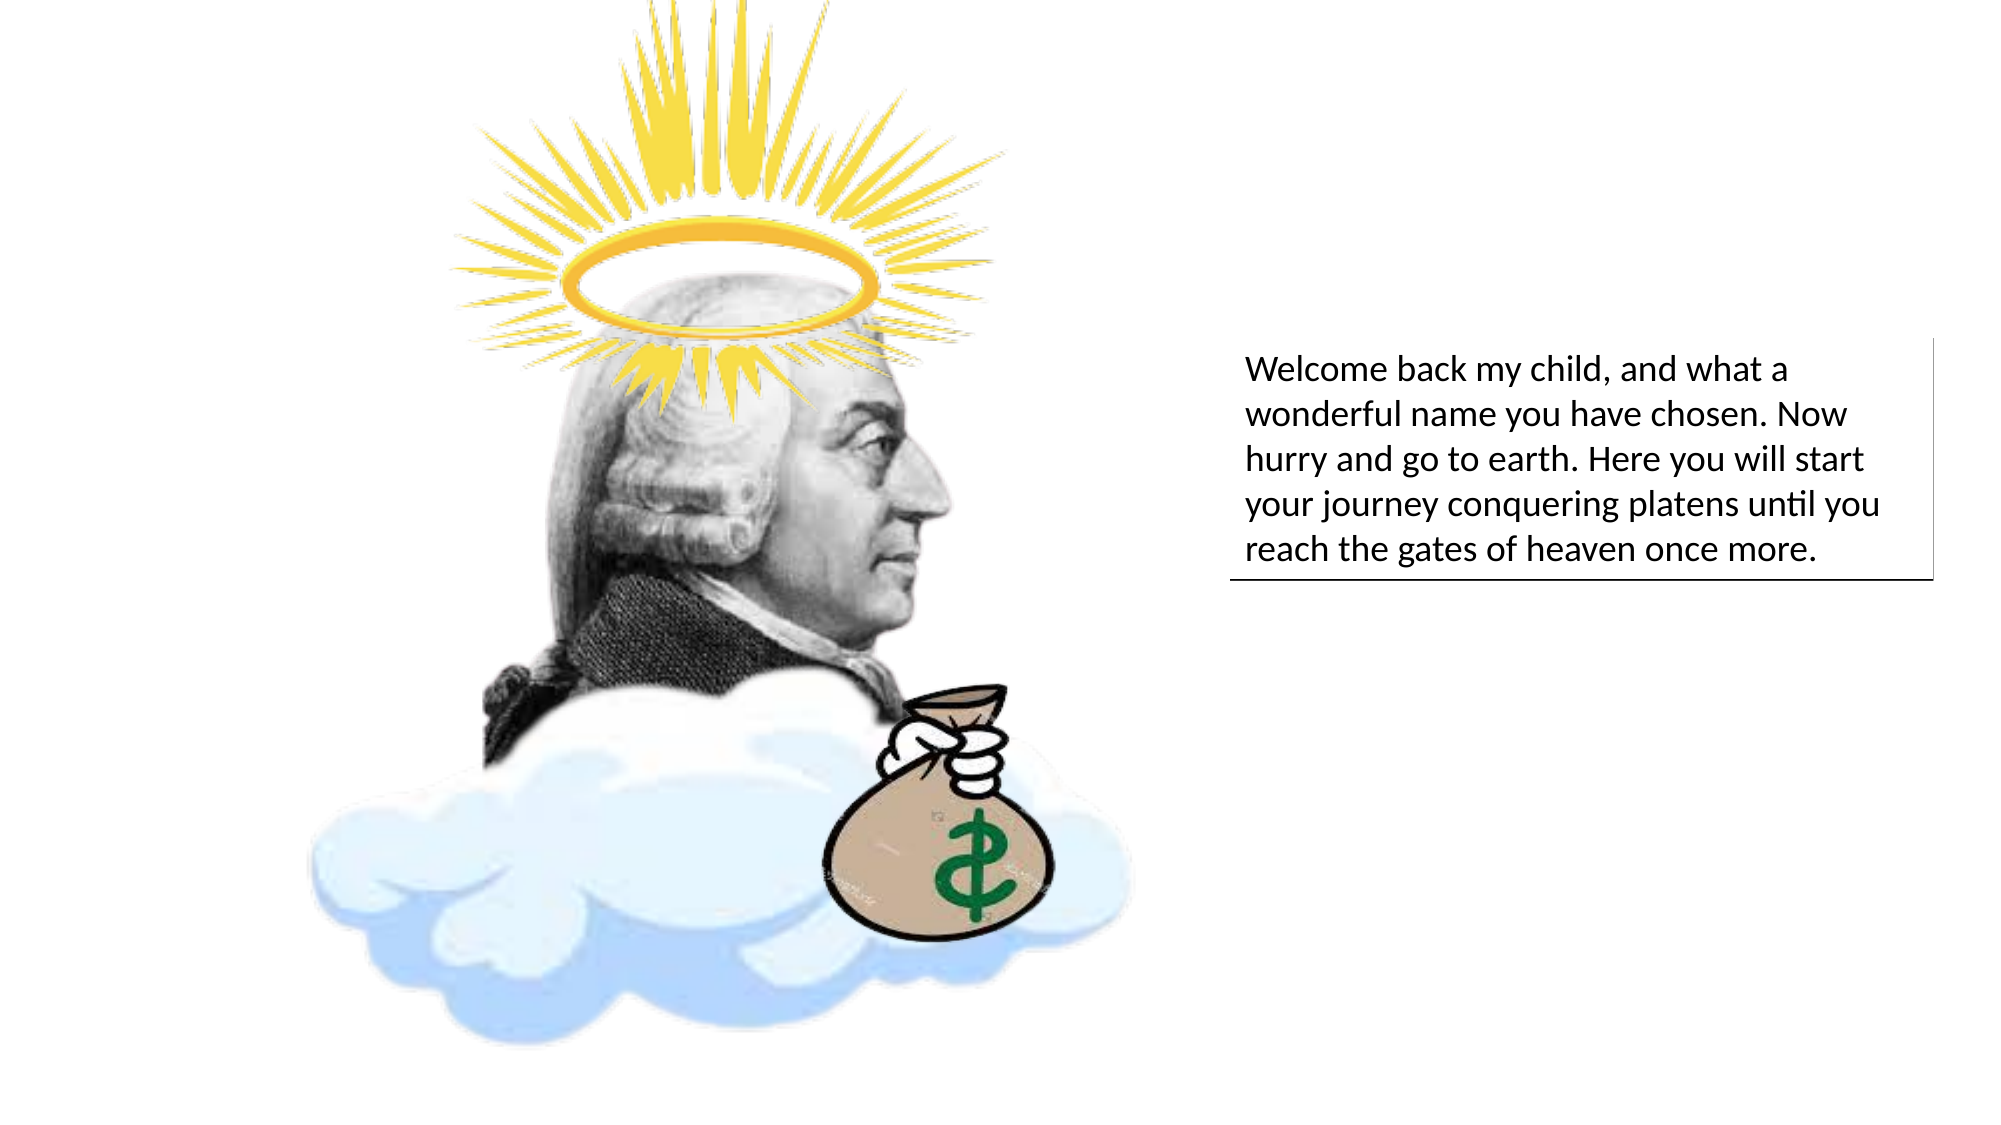

Welcome back my child, and what a wonderful name you have chosen. Now hurry and go to earth. Here you will start your journey conquering platens until you reach the gates of heaven once more.
#